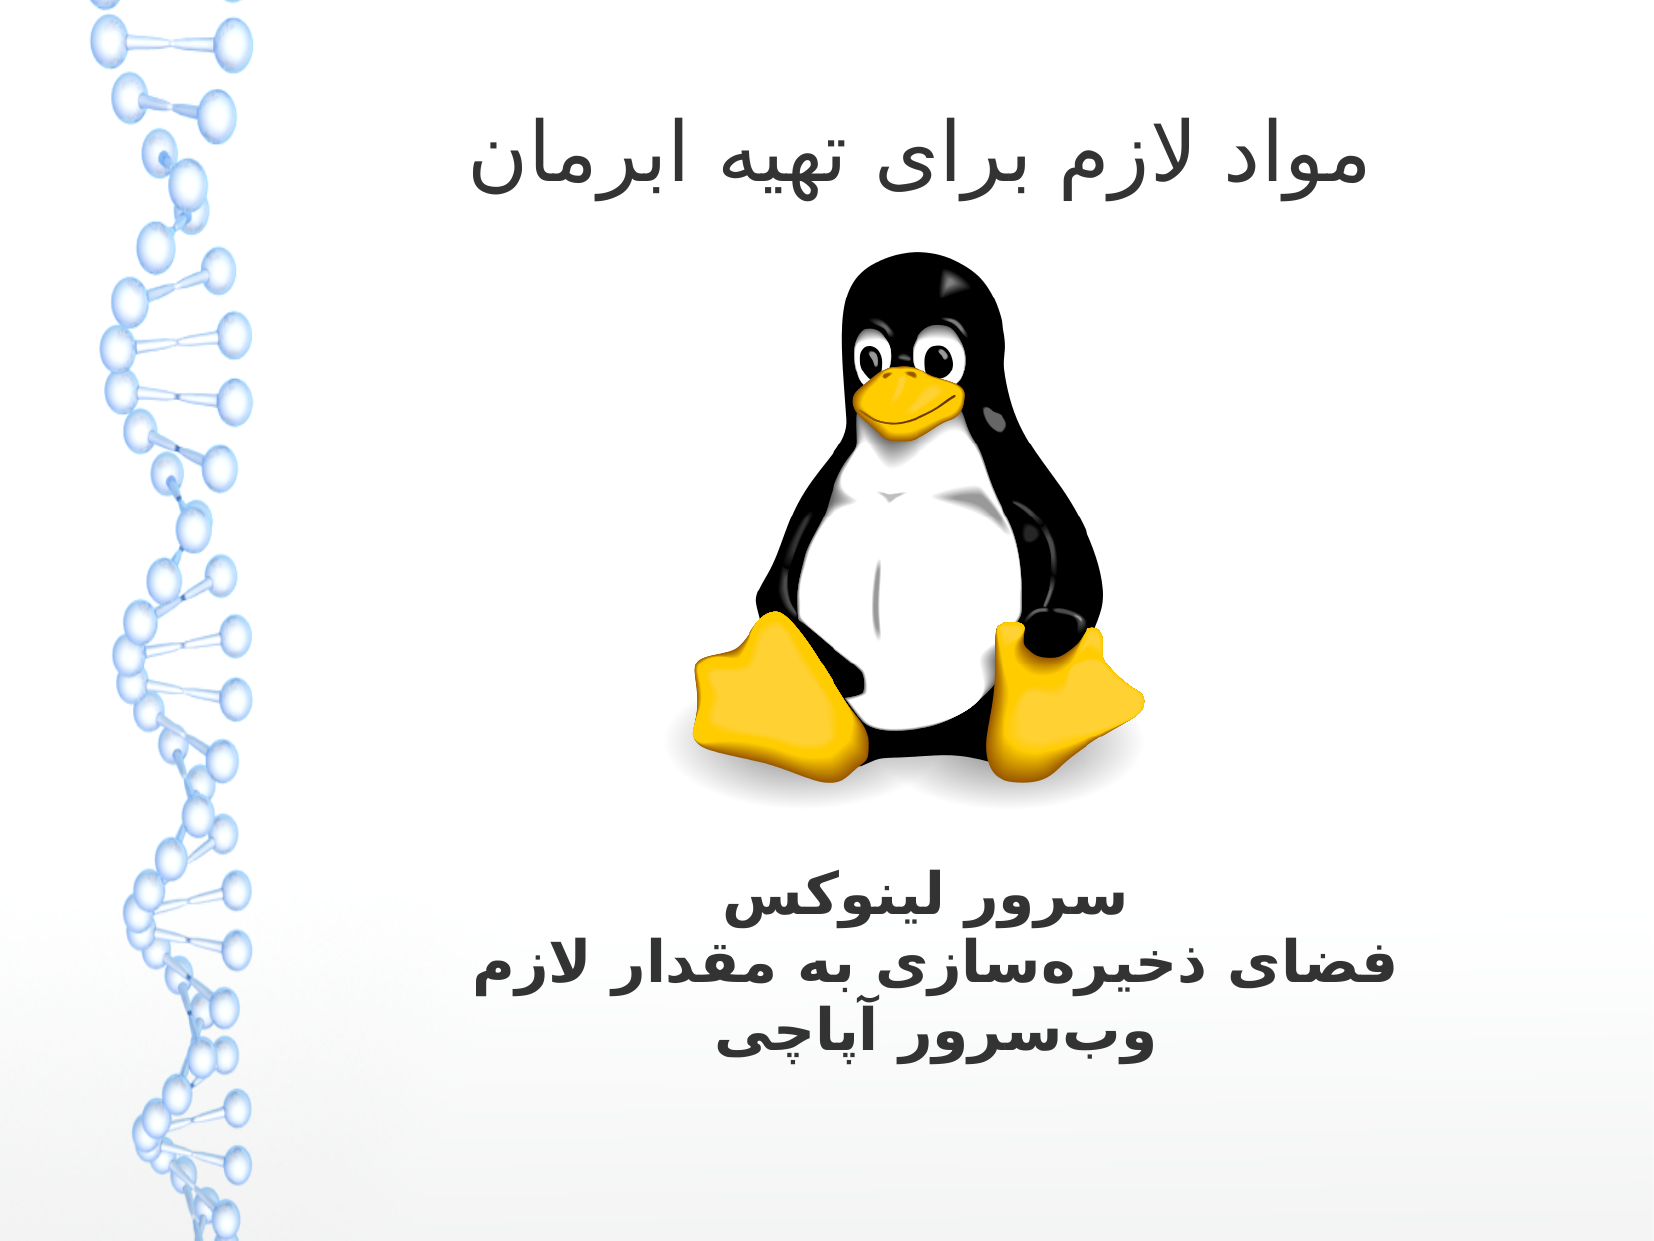

# مواد لازم برای تهیه ابرمان
سرور لینوکس
فضای ذخیره‌سازی به مقدار لازم
وب‌سرور آپاچی